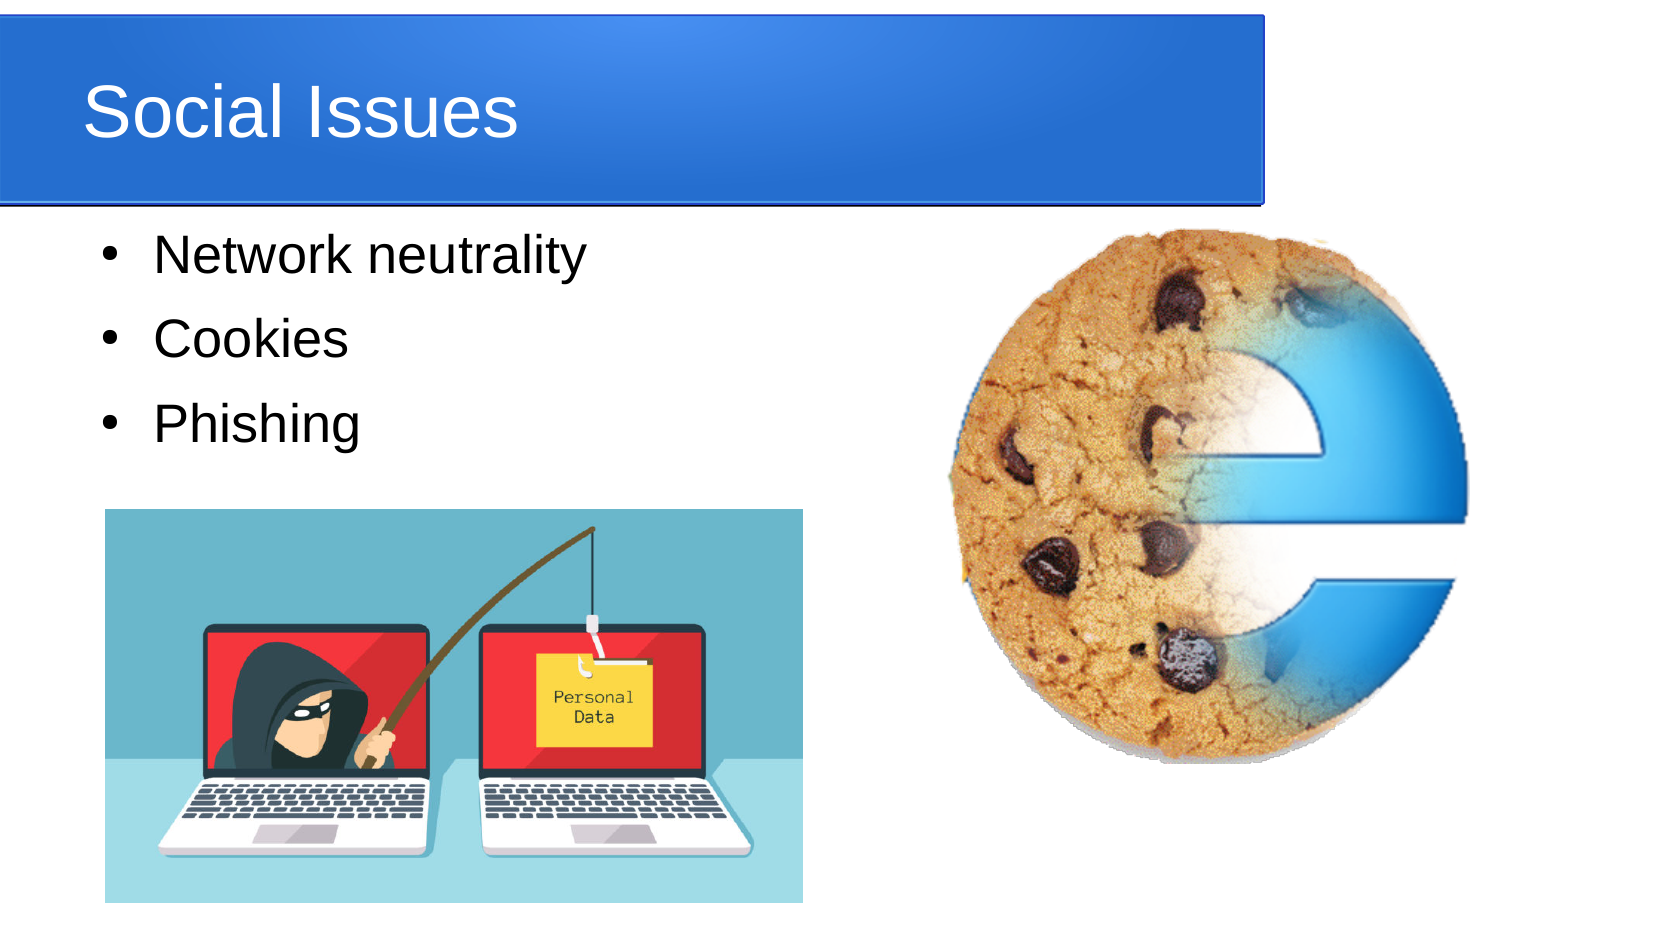

# Social Issues
Network neutrality
Cookies
Phishing